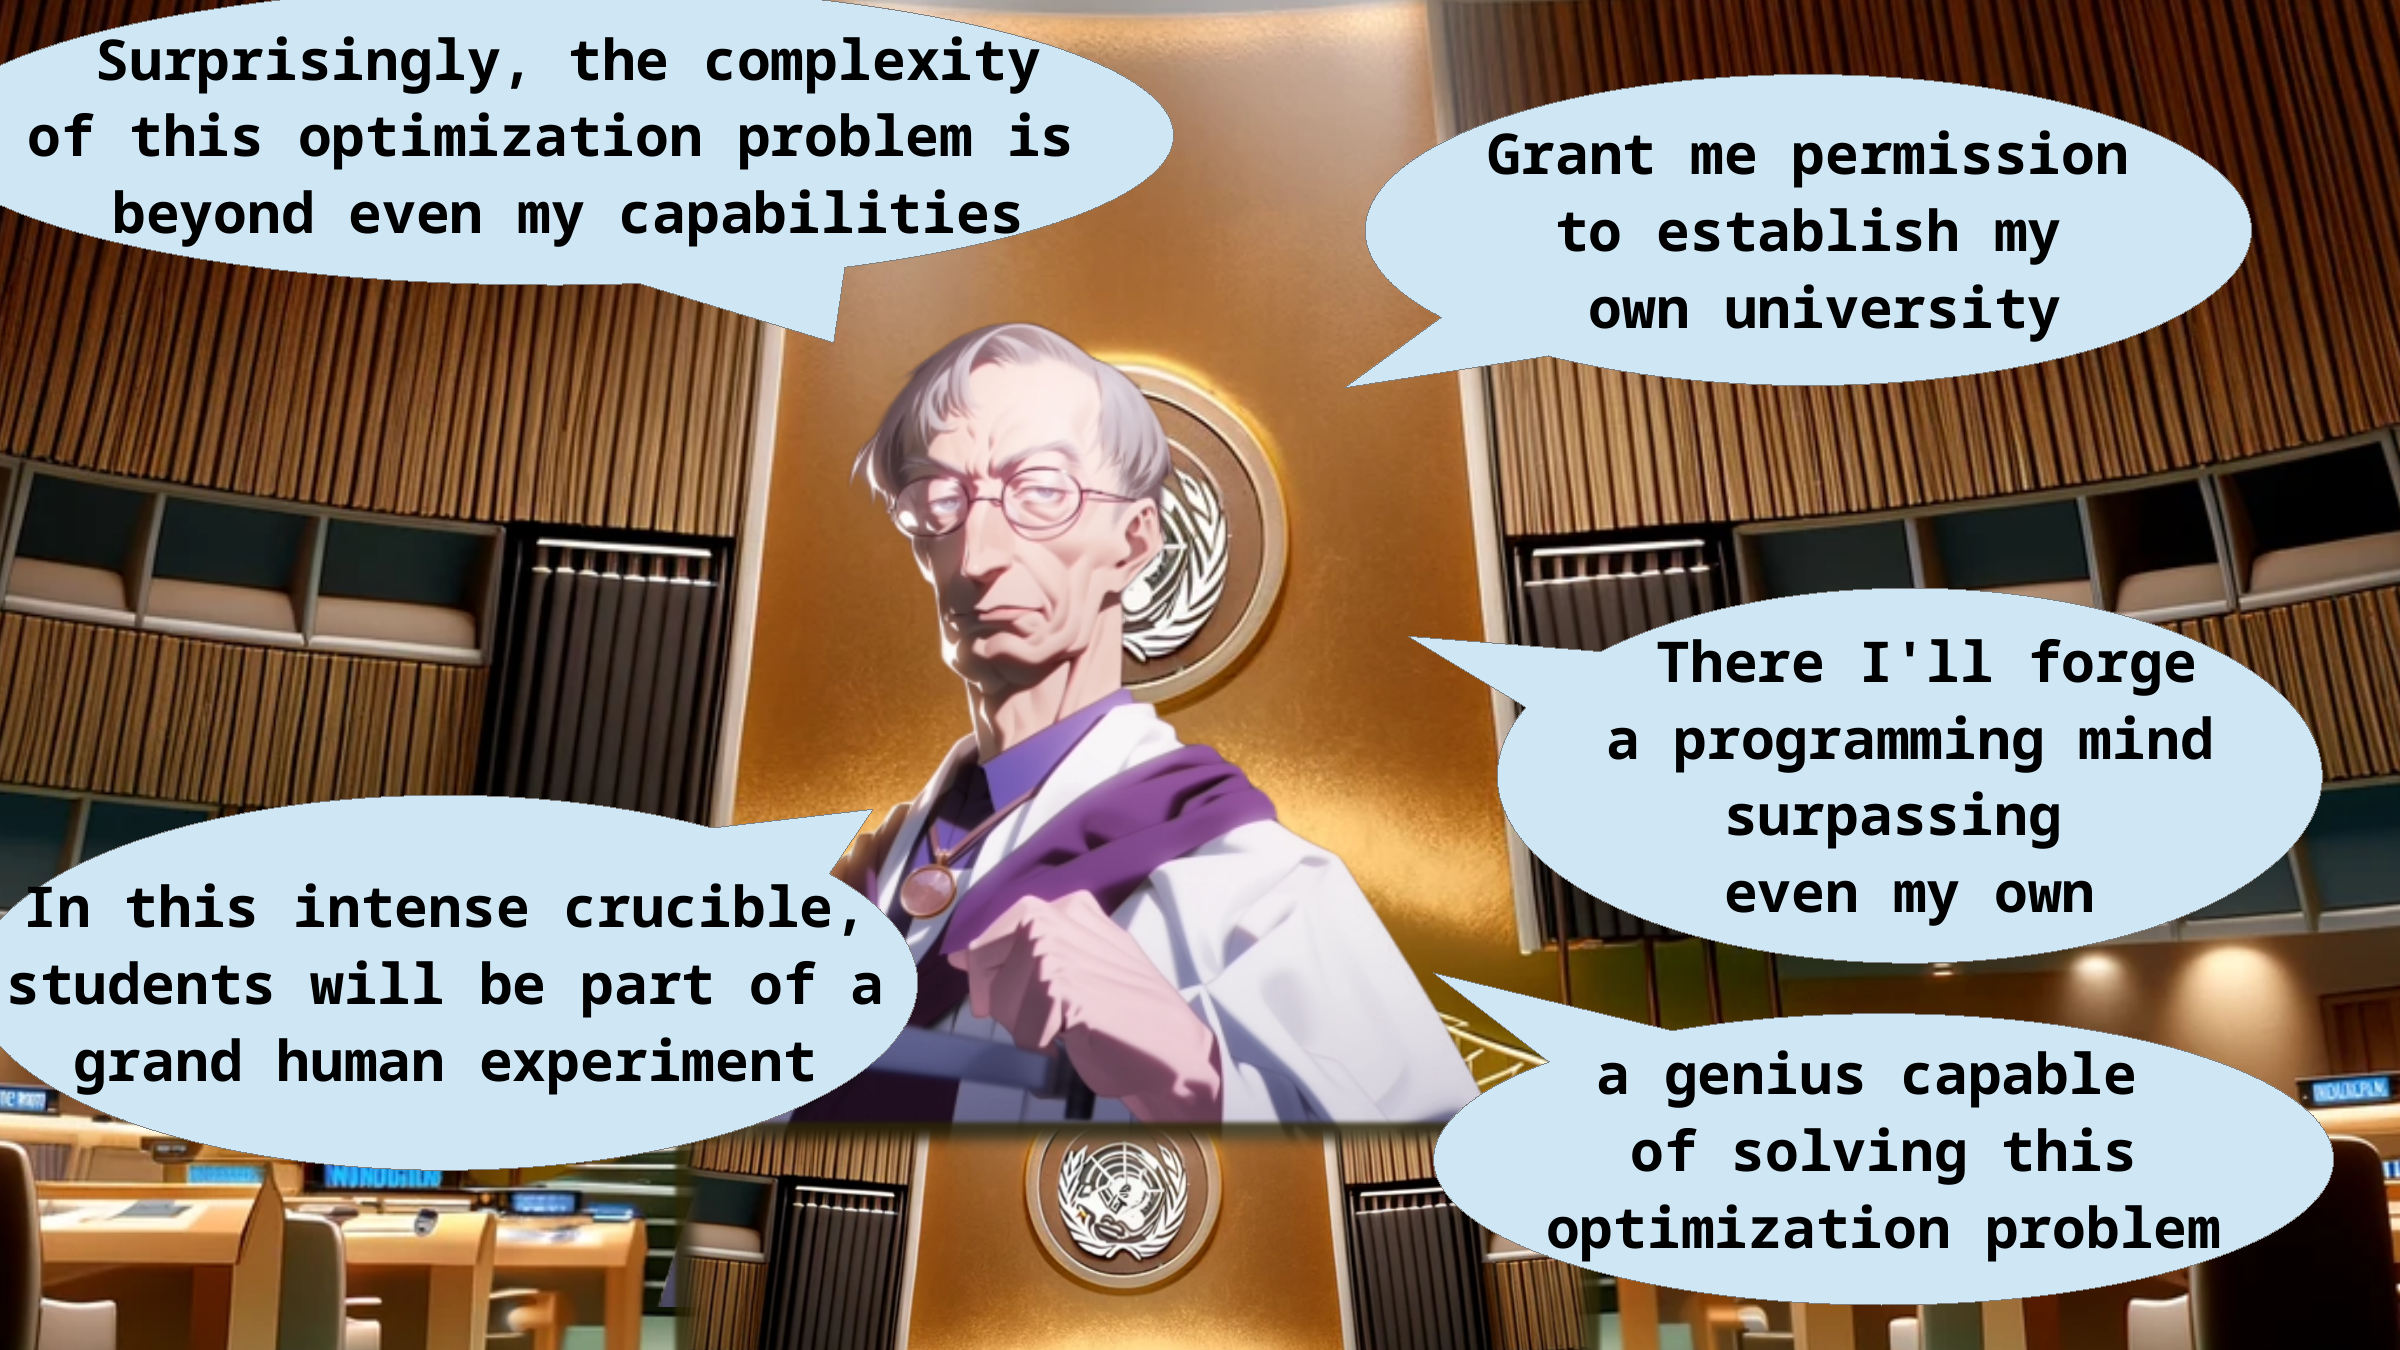

Surprisingly, the complexity
of this optimization problem is
 beyond even my capabilities
Grant me permission
to establish my
 own university
 There I'll forge
a programming mind
surpassing
even my own
In this intense crucible,
students will be part of a
 grand human experiment
a genius capable
of solving this
optimization problem